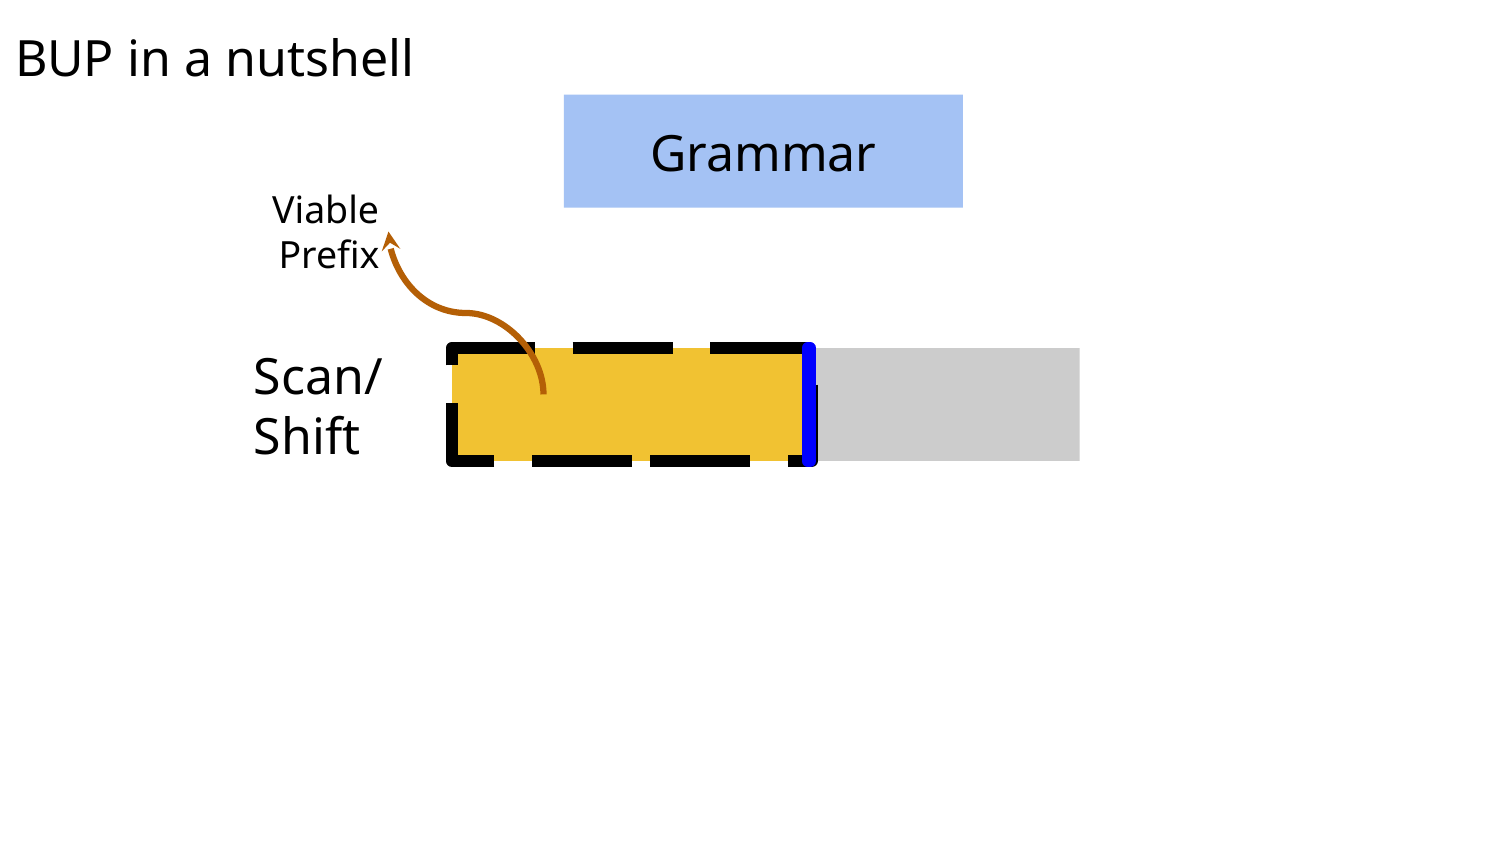

BUP in a nutshell
Grammar
Viable Prefix
Scan/
Shift